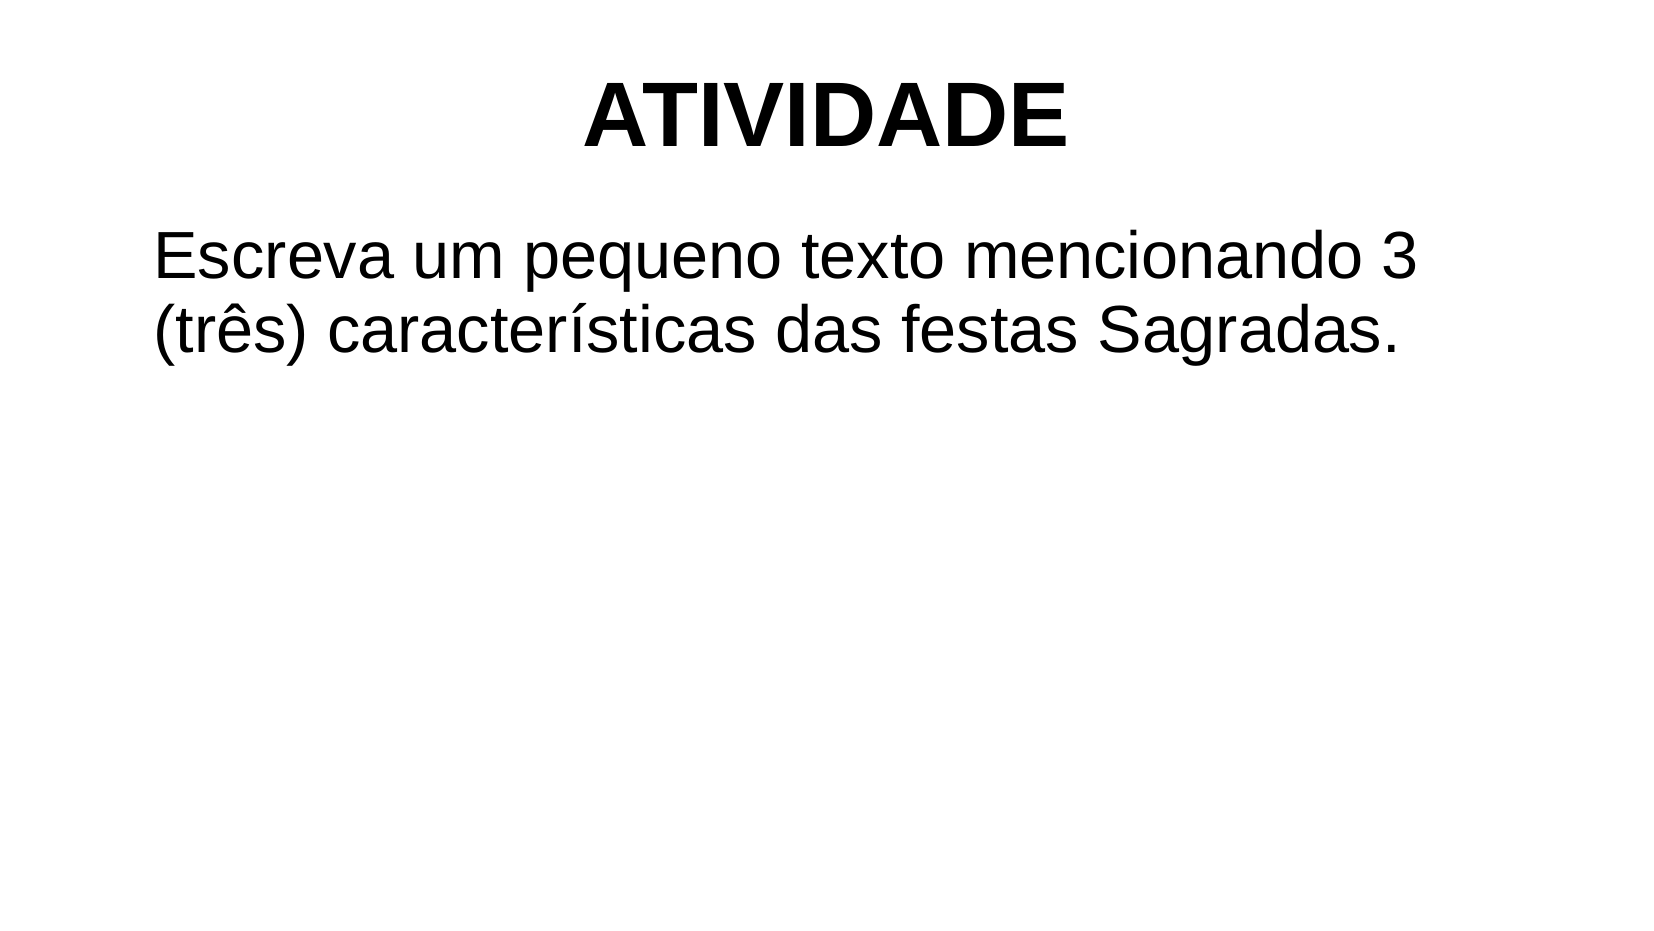

# ATIVIDADE
Escreva um pequeno texto mencionando 3 (três) características das festas Sagradas.